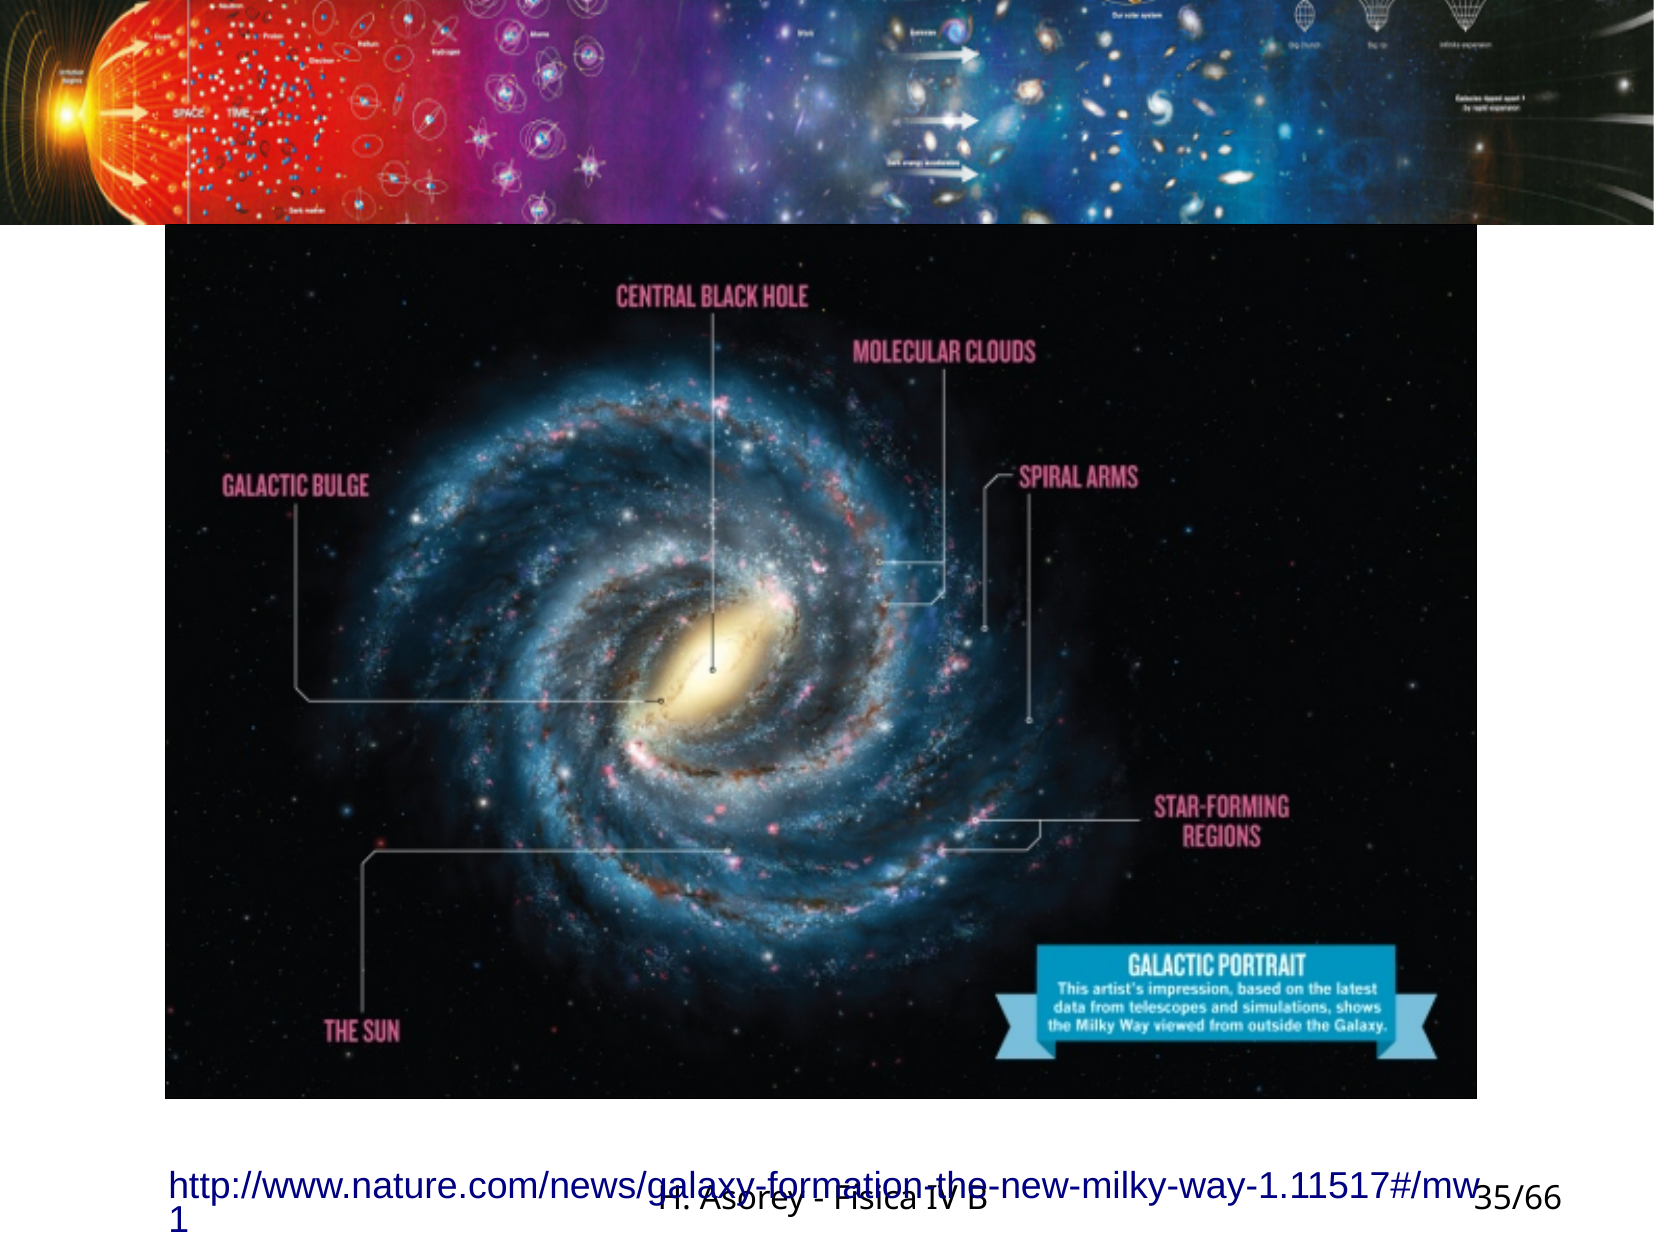

http://www.nature.com/news/galaxy-formation-the-new-milky-way-1.11517#/mw1
H. Asorey - Física IV B
35